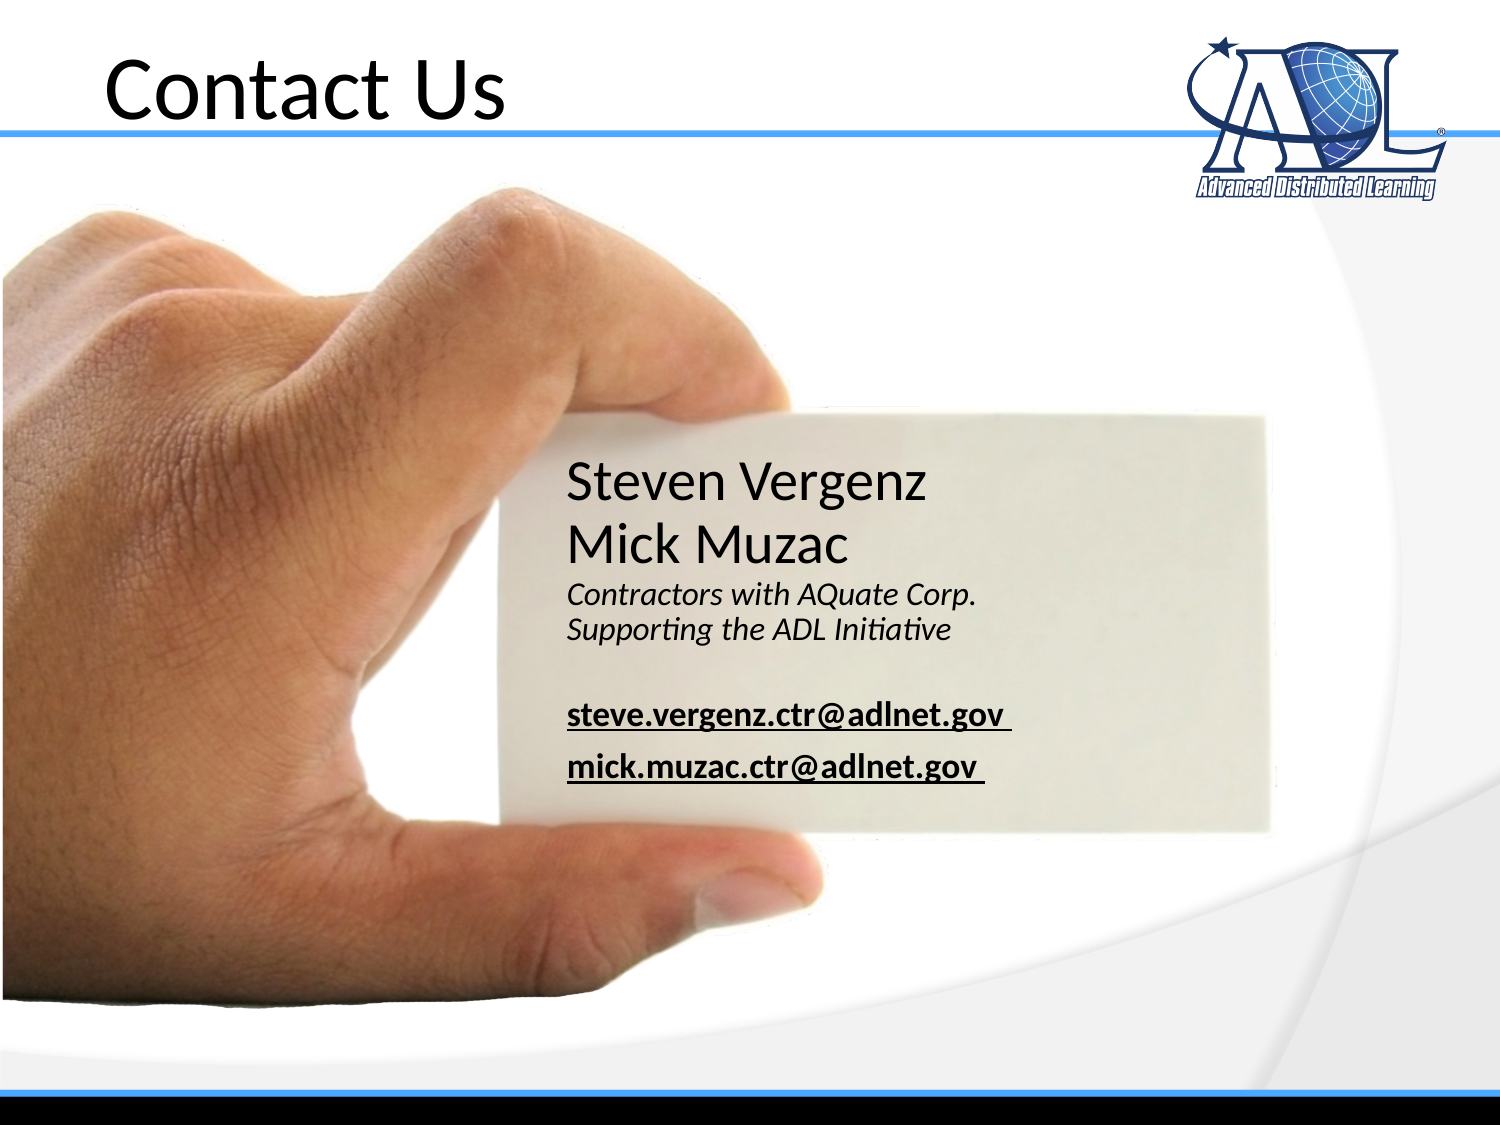

# Contact Us
Steven Vergenz
Mick Muzac
Contractors with AQuate Corp.
Supporting the ADL Initiative
steve.vergenz.ctr@adlnet.gov
mick.muzac.ctr@adlnet.gov